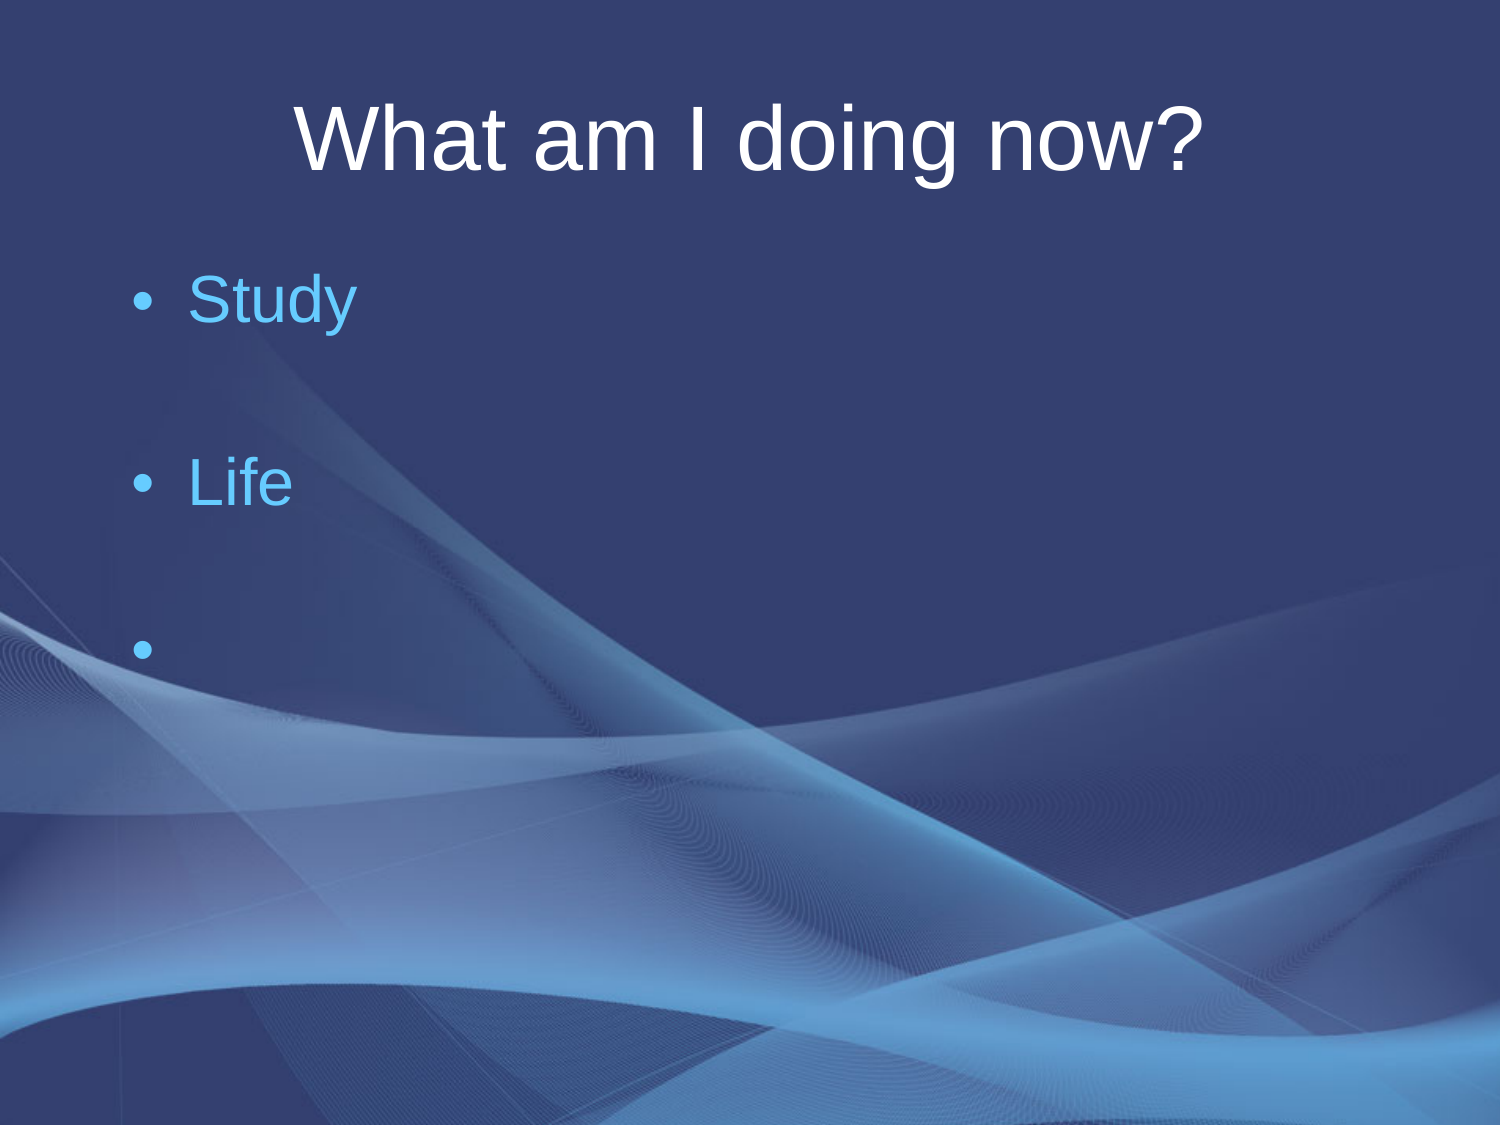

# What am I doing now?
Study
Life